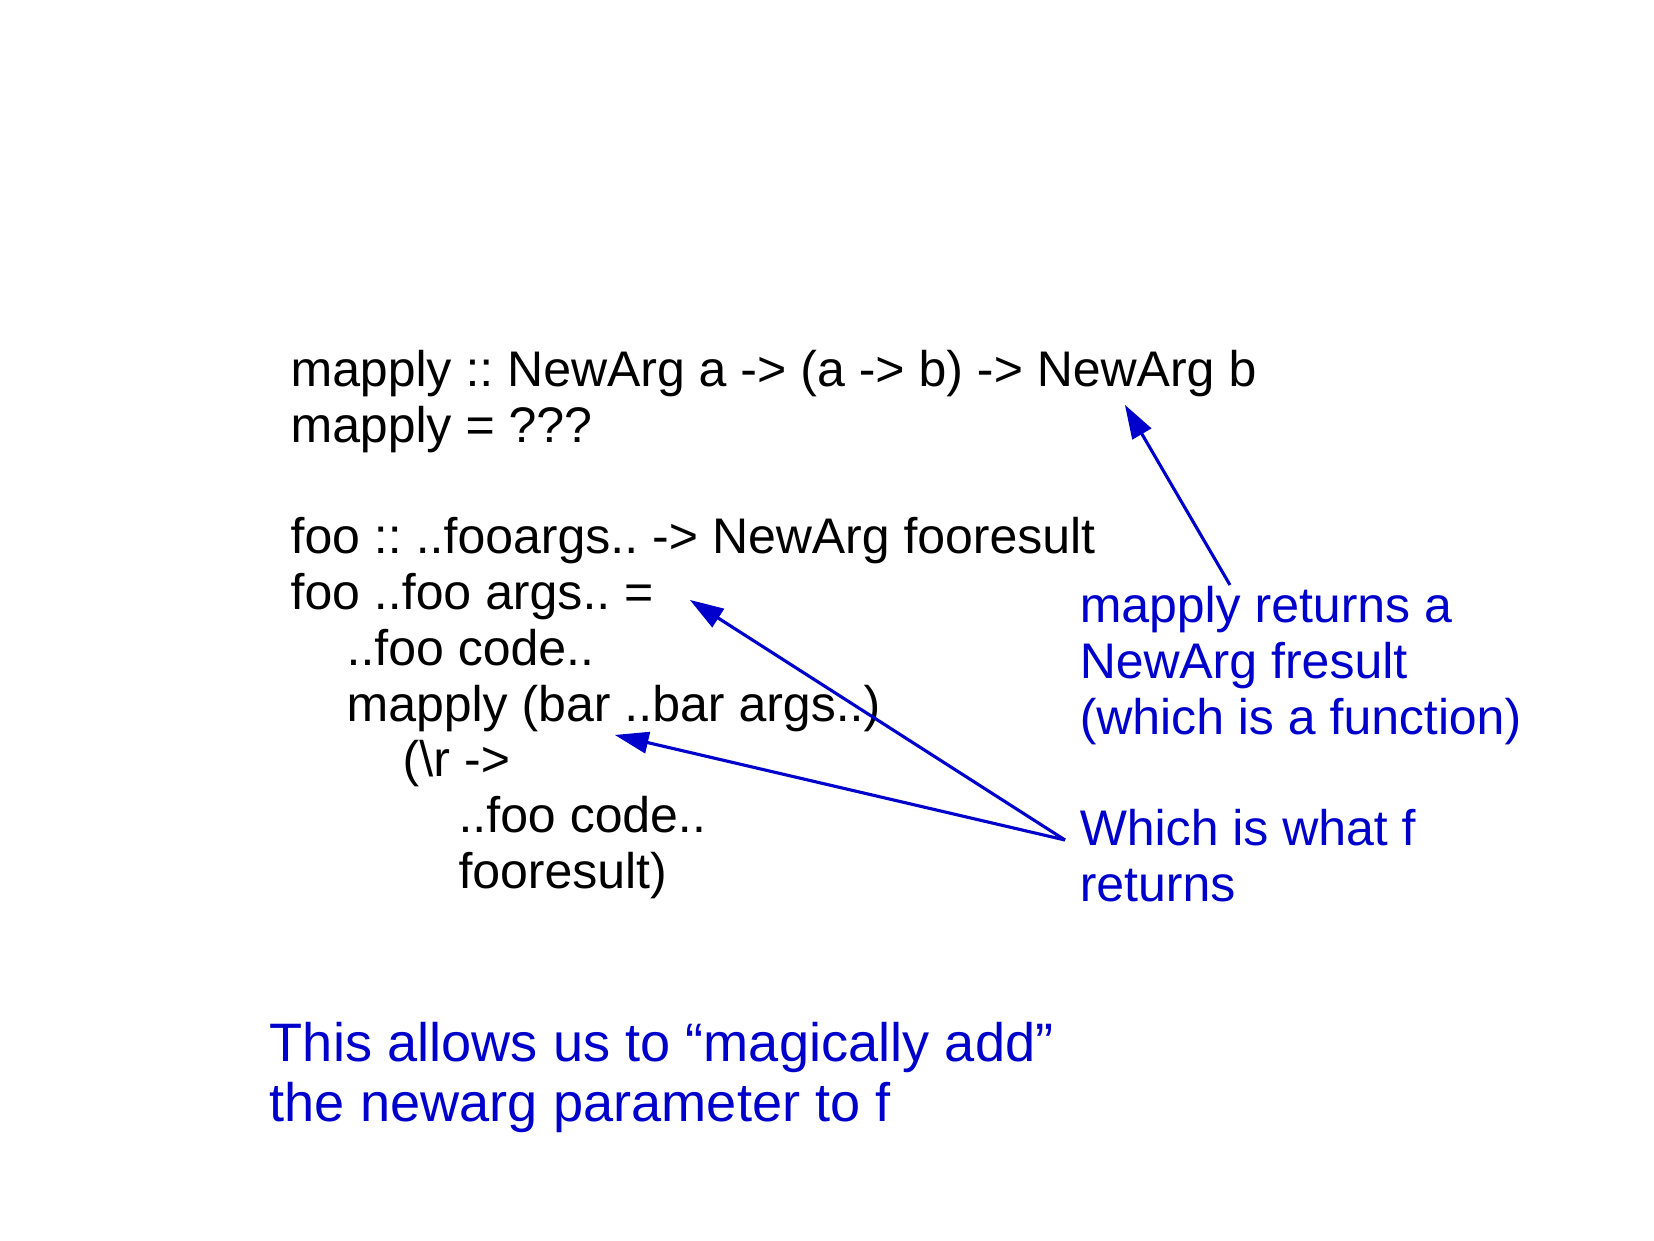

# mapply :: NewArg a -> (a -> b) -> NewArg b
mapply = ???
foo :: ..fooargs.. -> NewArg fooresult
foo ..foo args.. =
 ..foo code..
 mapply (bar ..bar args..)
 (\r ->
 ..foo code..
 fooresult)
mapply returns a
NewArg fresult
(which is a function)
Which is what f
returns
This allows us to “magically add”
the newarg parameter to f